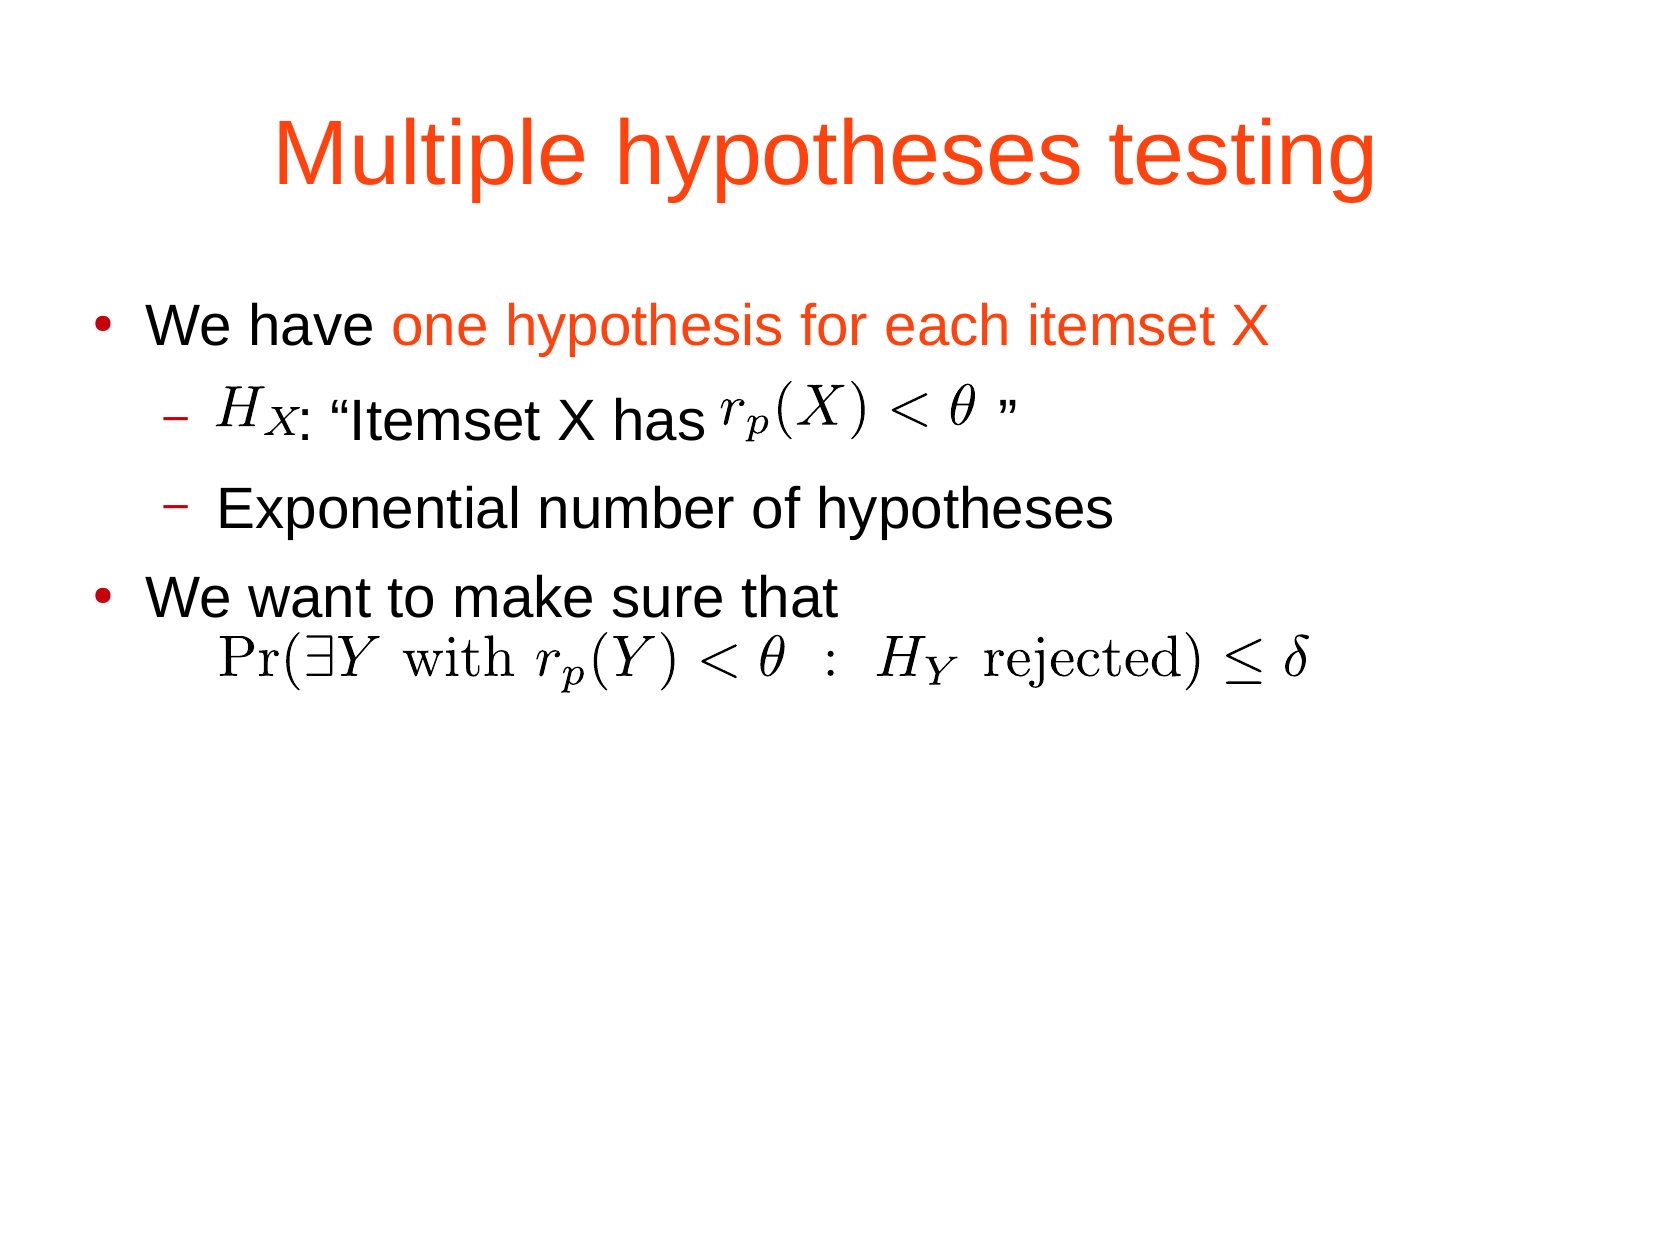

# Multiple hypotheses testing
We have one hypothesis for each itemset X
 : “Itemset X has ”
Exponential number of hypotheses
We want to make sure that